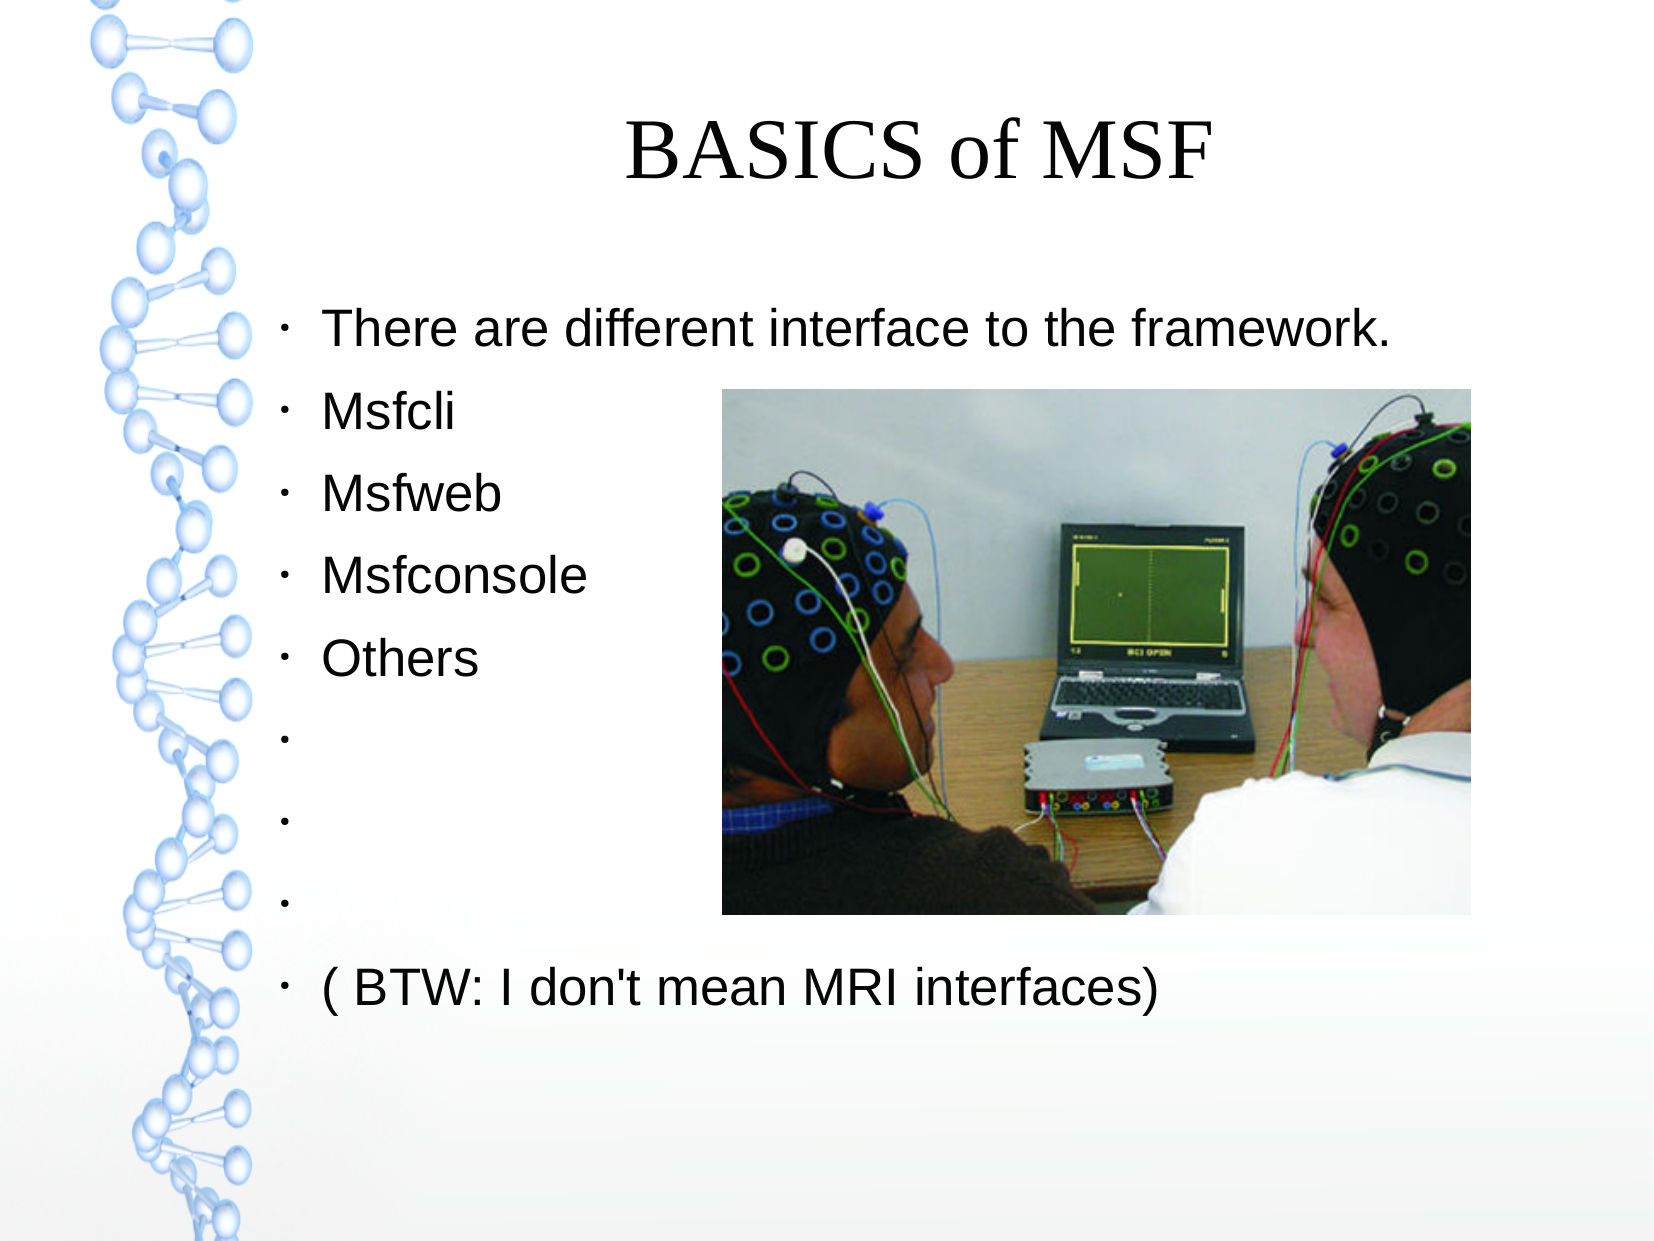

# BASICS of MSF
There are different interface to the framework.
Msfcli
Msfweb
Msfconsole
Others
( BTW: I don't mean MRI interfaces)